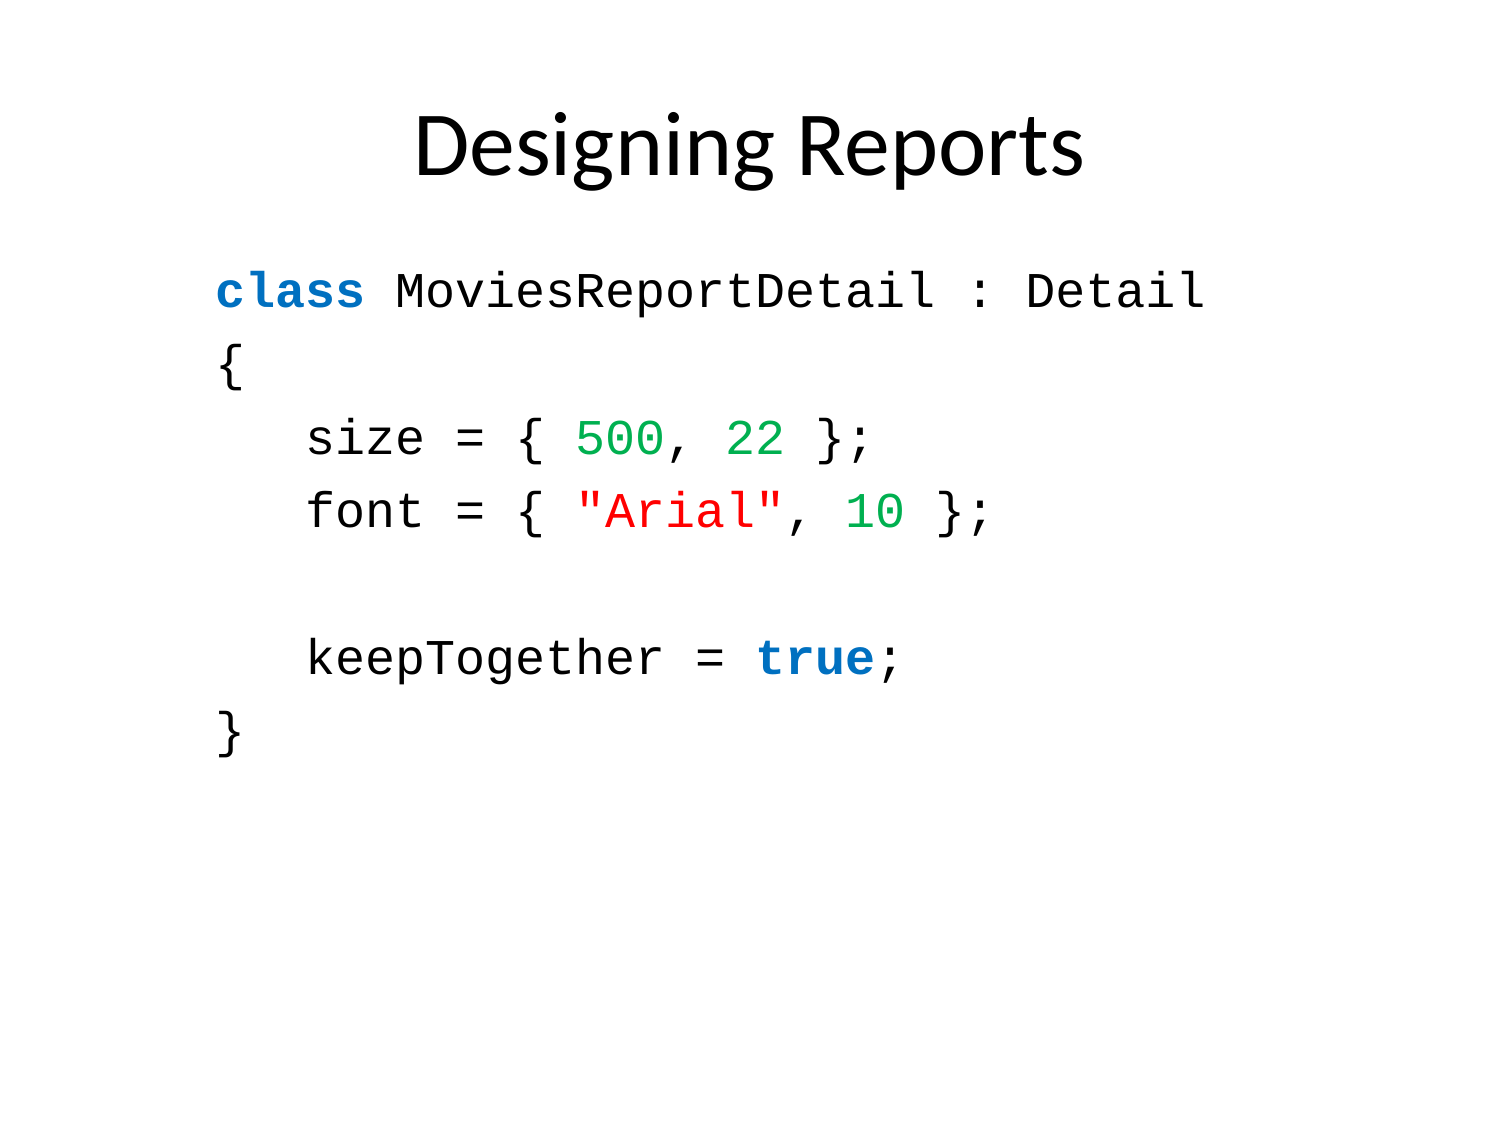

Designing Reports
# class MoviesReportDetail : Detail
{
 size = { 500, 22 };
 font = { "Arial", 10 };
 keepTogether = true;
}